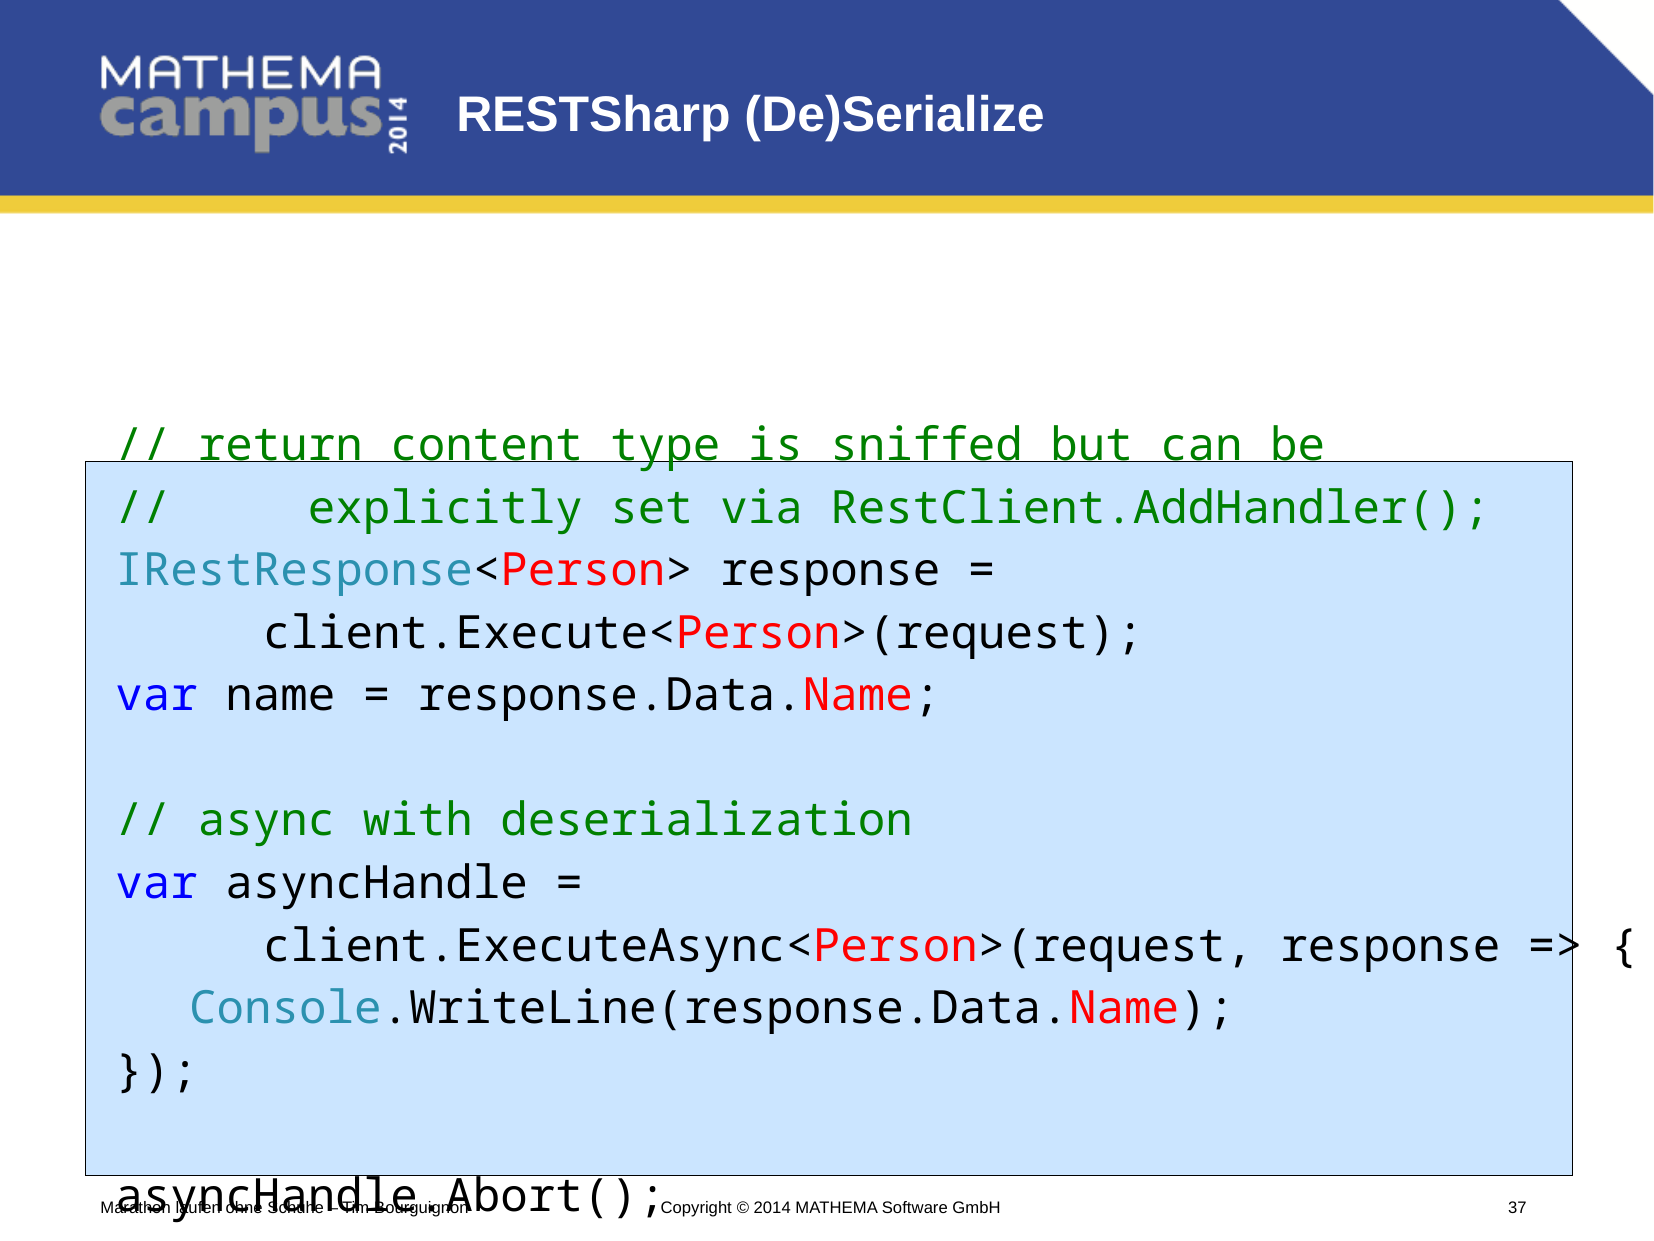

# RESTSharp (De)Serialize
// return content type is sniffed but can be
// explicitly set via RestClient.AddHandler();
IRestResponse<Person> response =
		client.Execute<Person>(request);
var name = response.Data.Name;
// async with deserialization
var asyncHandle =
		client.ExecuteAsync<Person>(request, response => {
	Console.WriteLine(response.Data.Name);
});
asyncHandle.Abort();